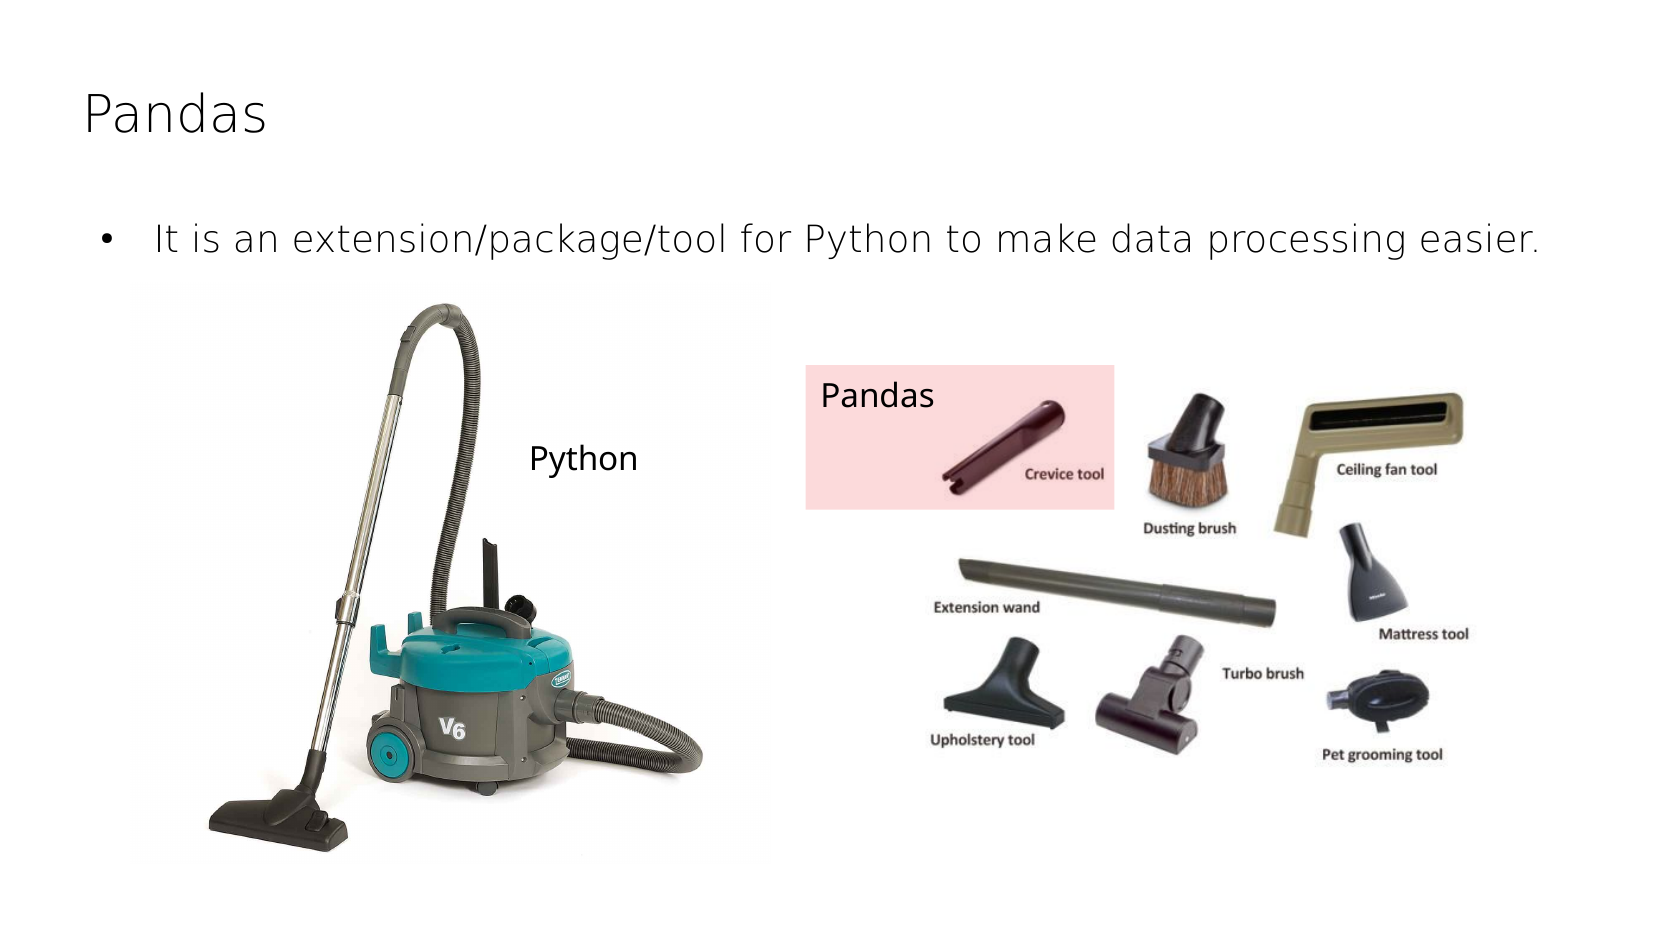

# Pandas
It is an extension/package/tool for Python to make data processing easier.
Pandas
Python